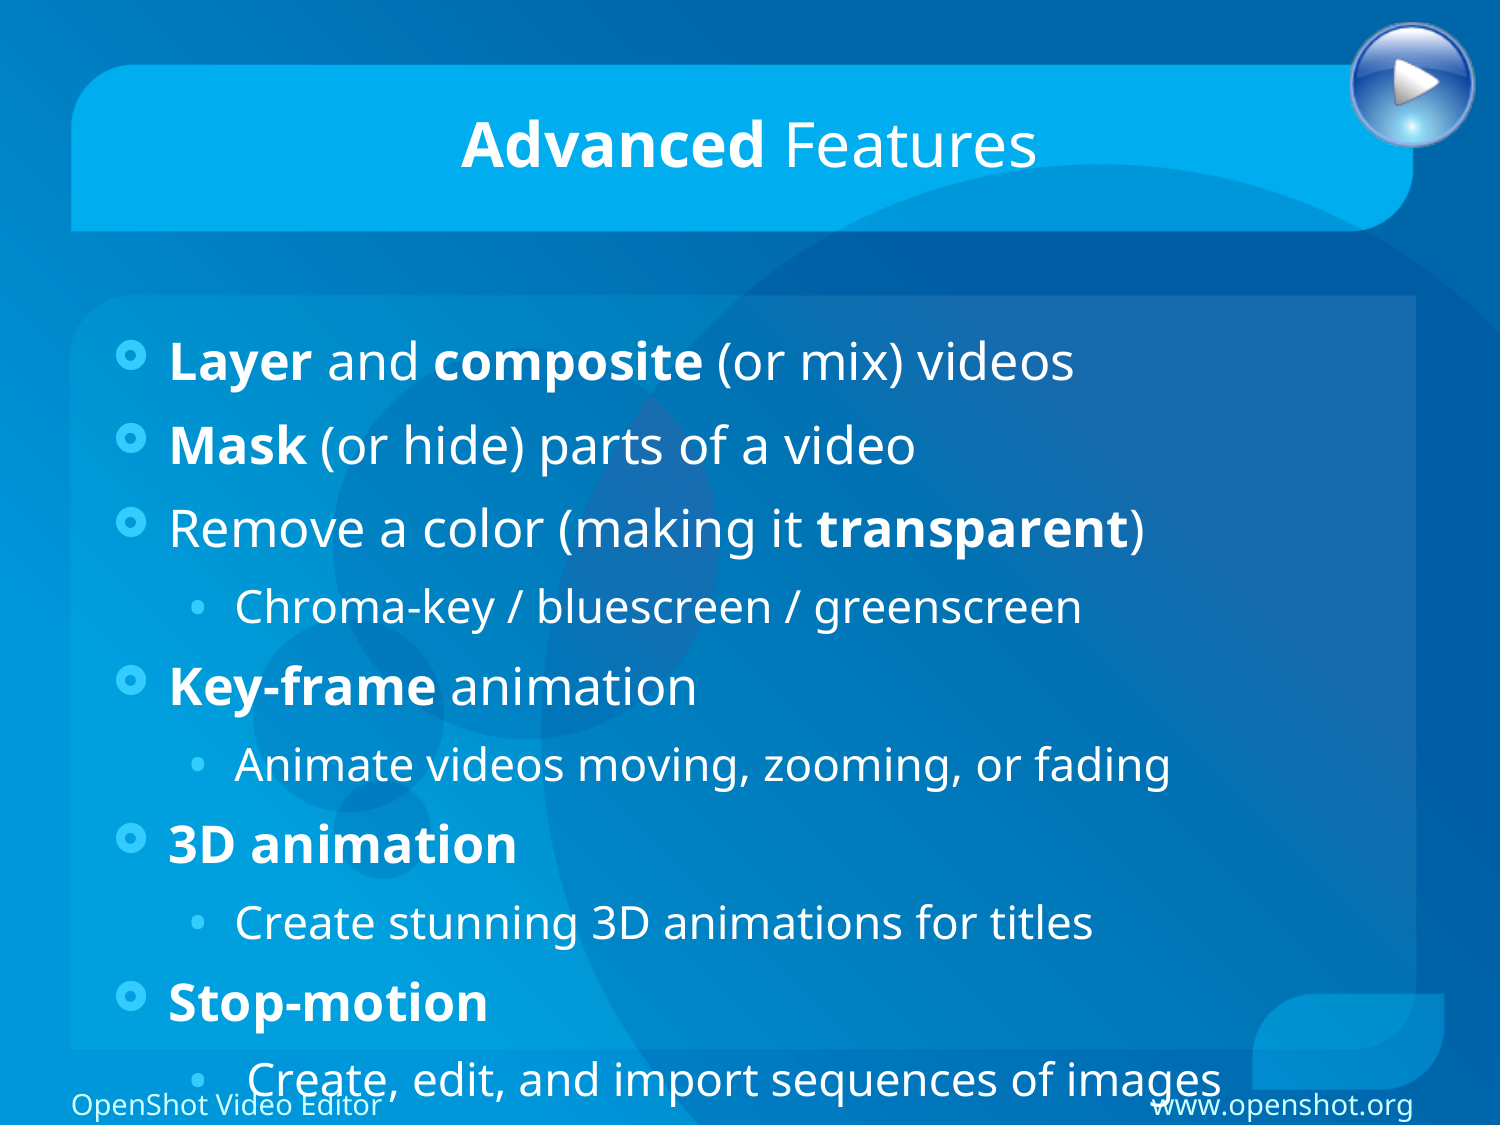

# Advanced Features
Layer and composite (or mix) videos
Mask (or hide) parts of a video
Remove a color (making it transparent)
Chroma-key / bluescreen / greenscreen
Key-frame animation
Animate videos moving, zooming, or fading
3D animation
Create stunning 3D animations for titles
Stop-motion
 Create, edit, and import sequences of images